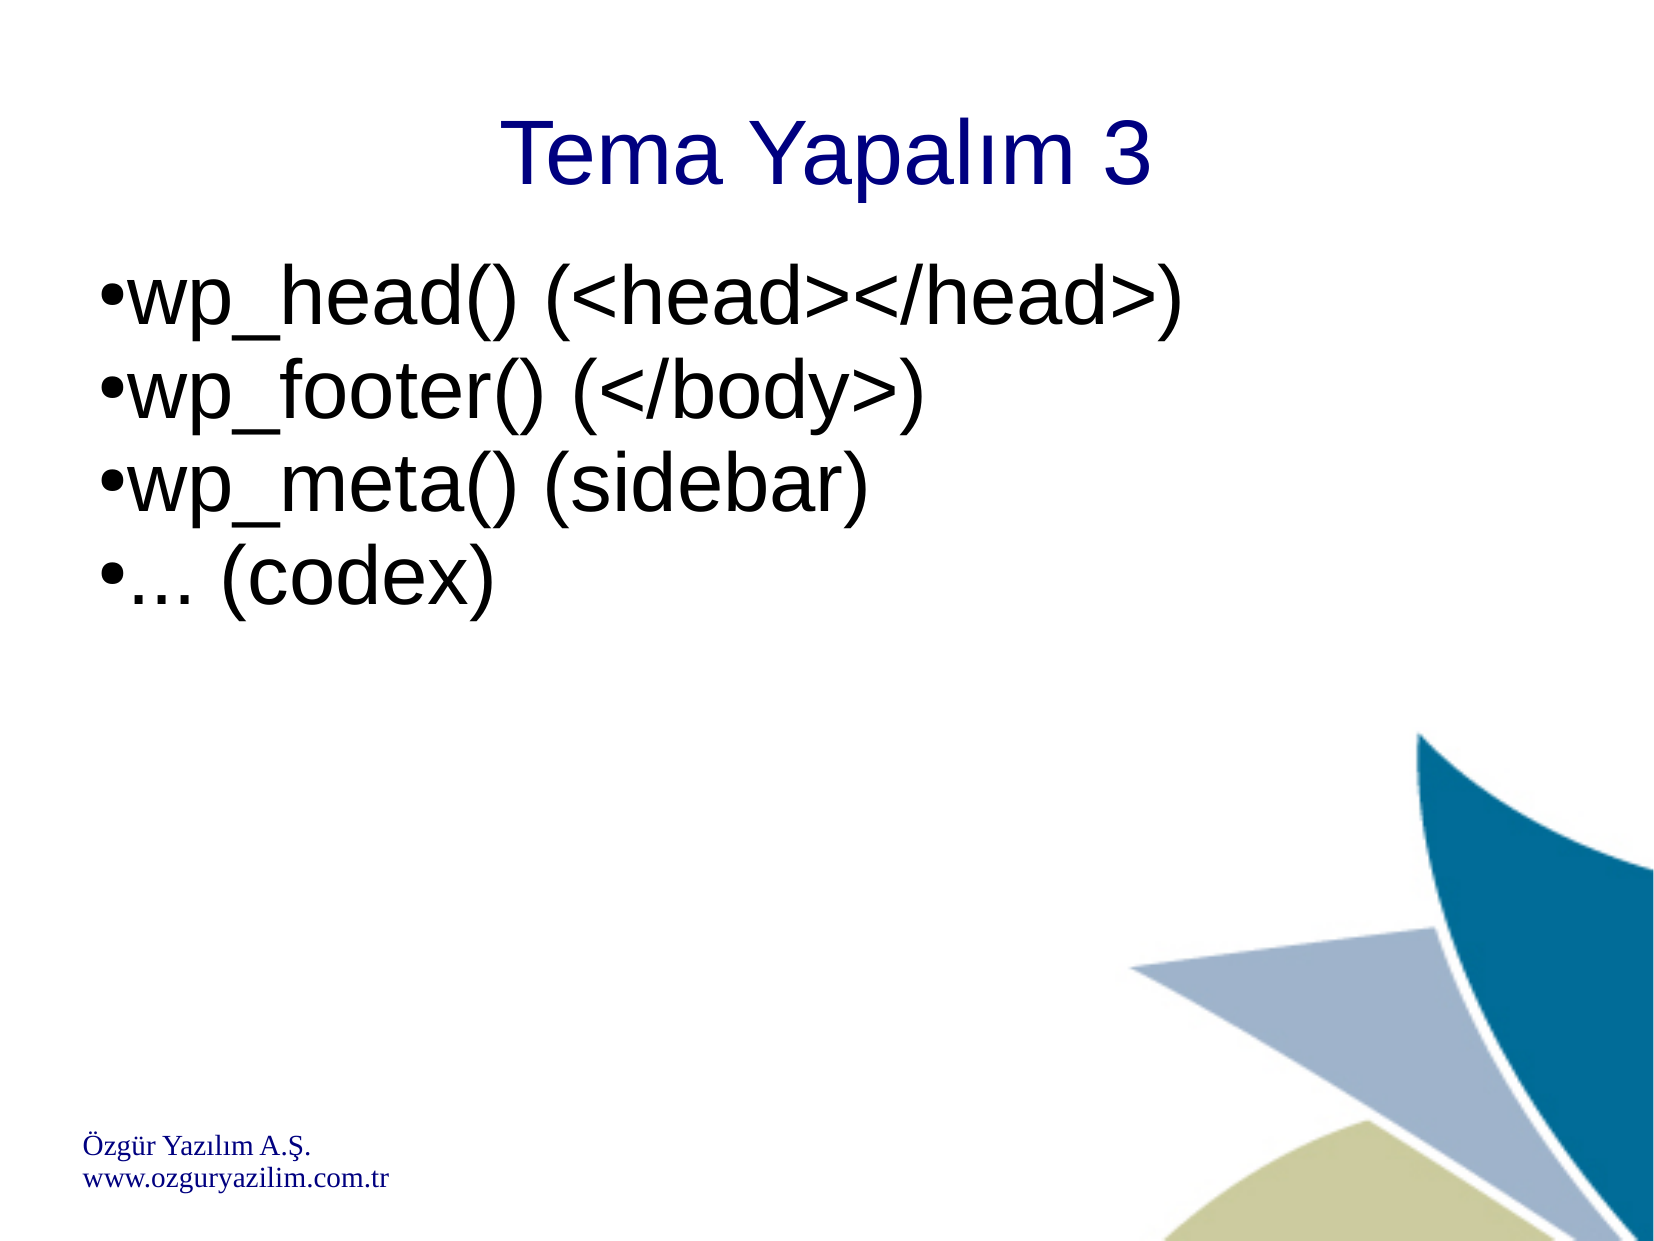

# Tema Yapalım 3
wp_head() (<head></head>)
wp_footer() (</body>)
wp_meta() (sidebar)
... (codex)